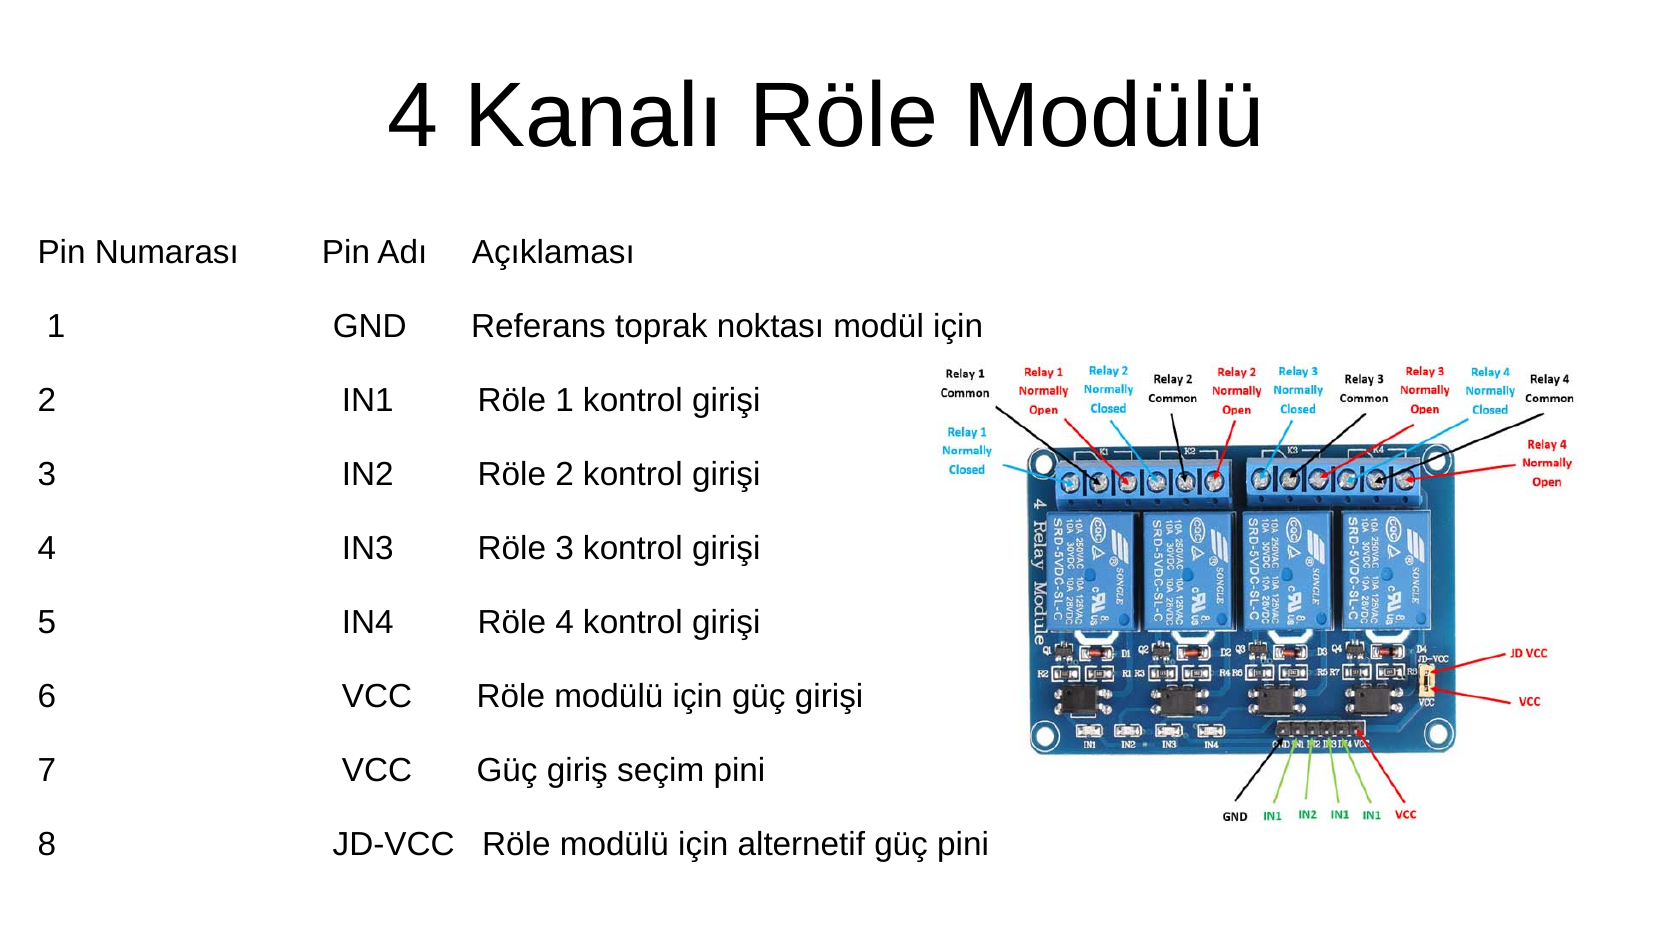

# 4 Kanalı Röle Modülü
Pin Numarası Pin Adı Açıklaması
 1 GND Referans toprak noktası modül için
2 IN1 Röle 1 kontrol girişi
3 IN2 Röle 2 kontrol girişi
4 IN3 Röle 3 kontrol girişi
5 IN4 Röle 4 kontrol girişi
6 VCC Röle modülü için güç girişi
7 VCC Güç giriş seçim pini
8 JD-VCC Röle modülü için alternetif güç pini